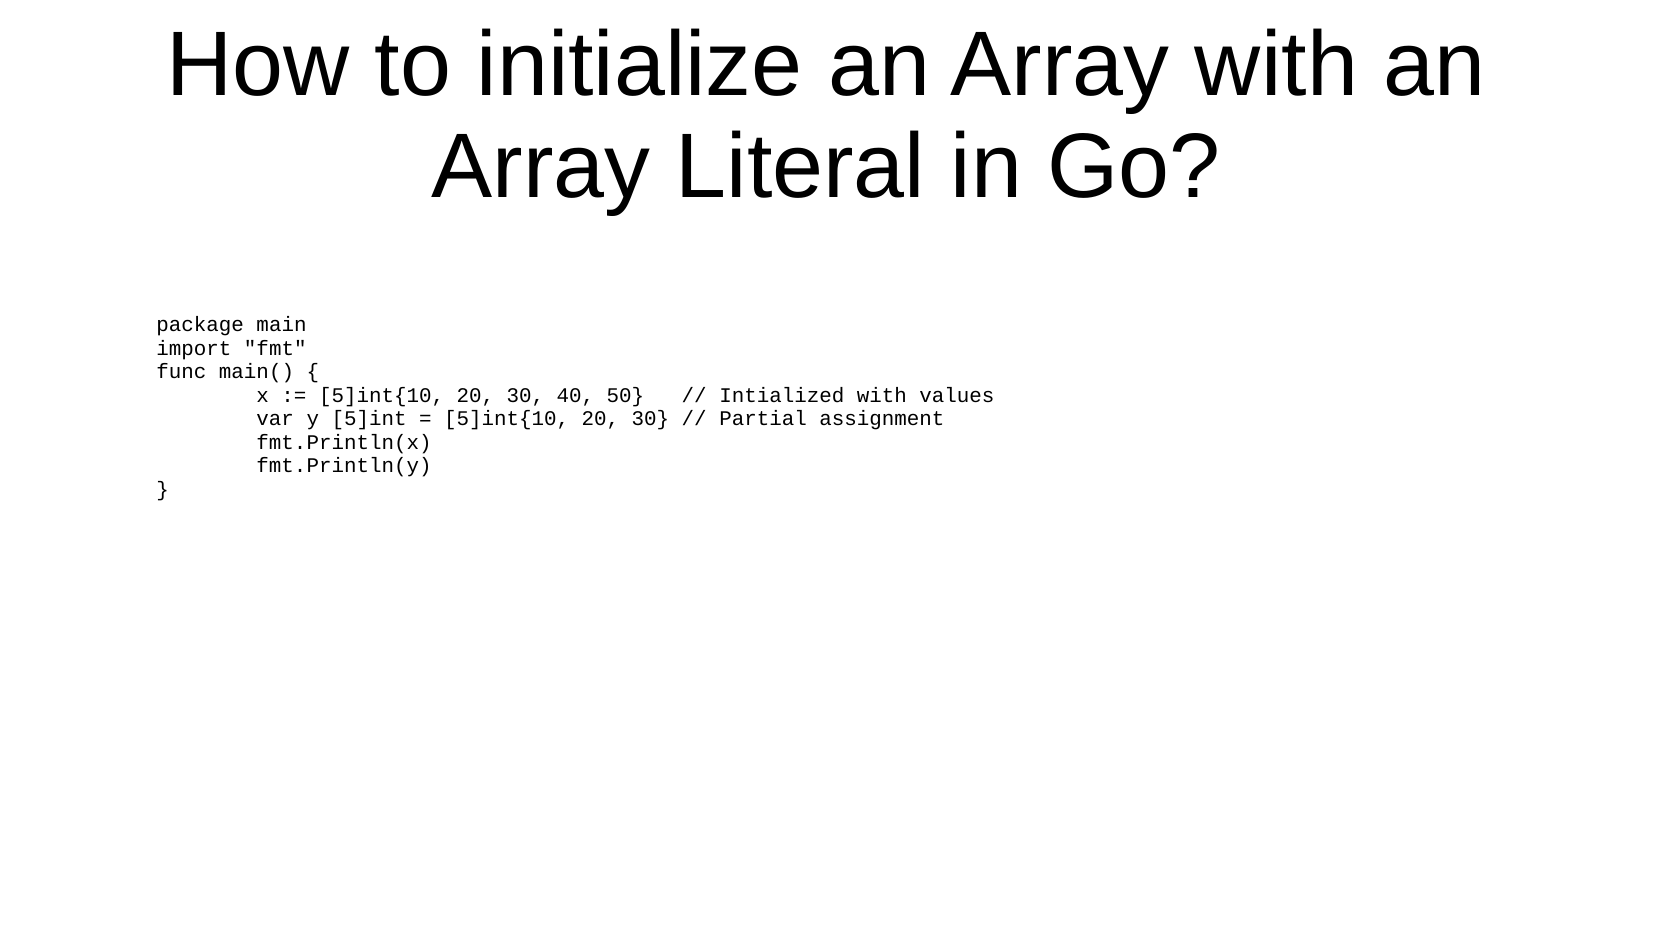

# How to initialize an Array with an Array Literal in Go?
package main
import "fmt"
func main() {
 x := [5]int{10, 20, 30, 40, 50} // Intialized with values
 var y [5]int = [5]int{10, 20, 30} // Partial assignment
 fmt.Println(x)
 fmt.Println(y)
}